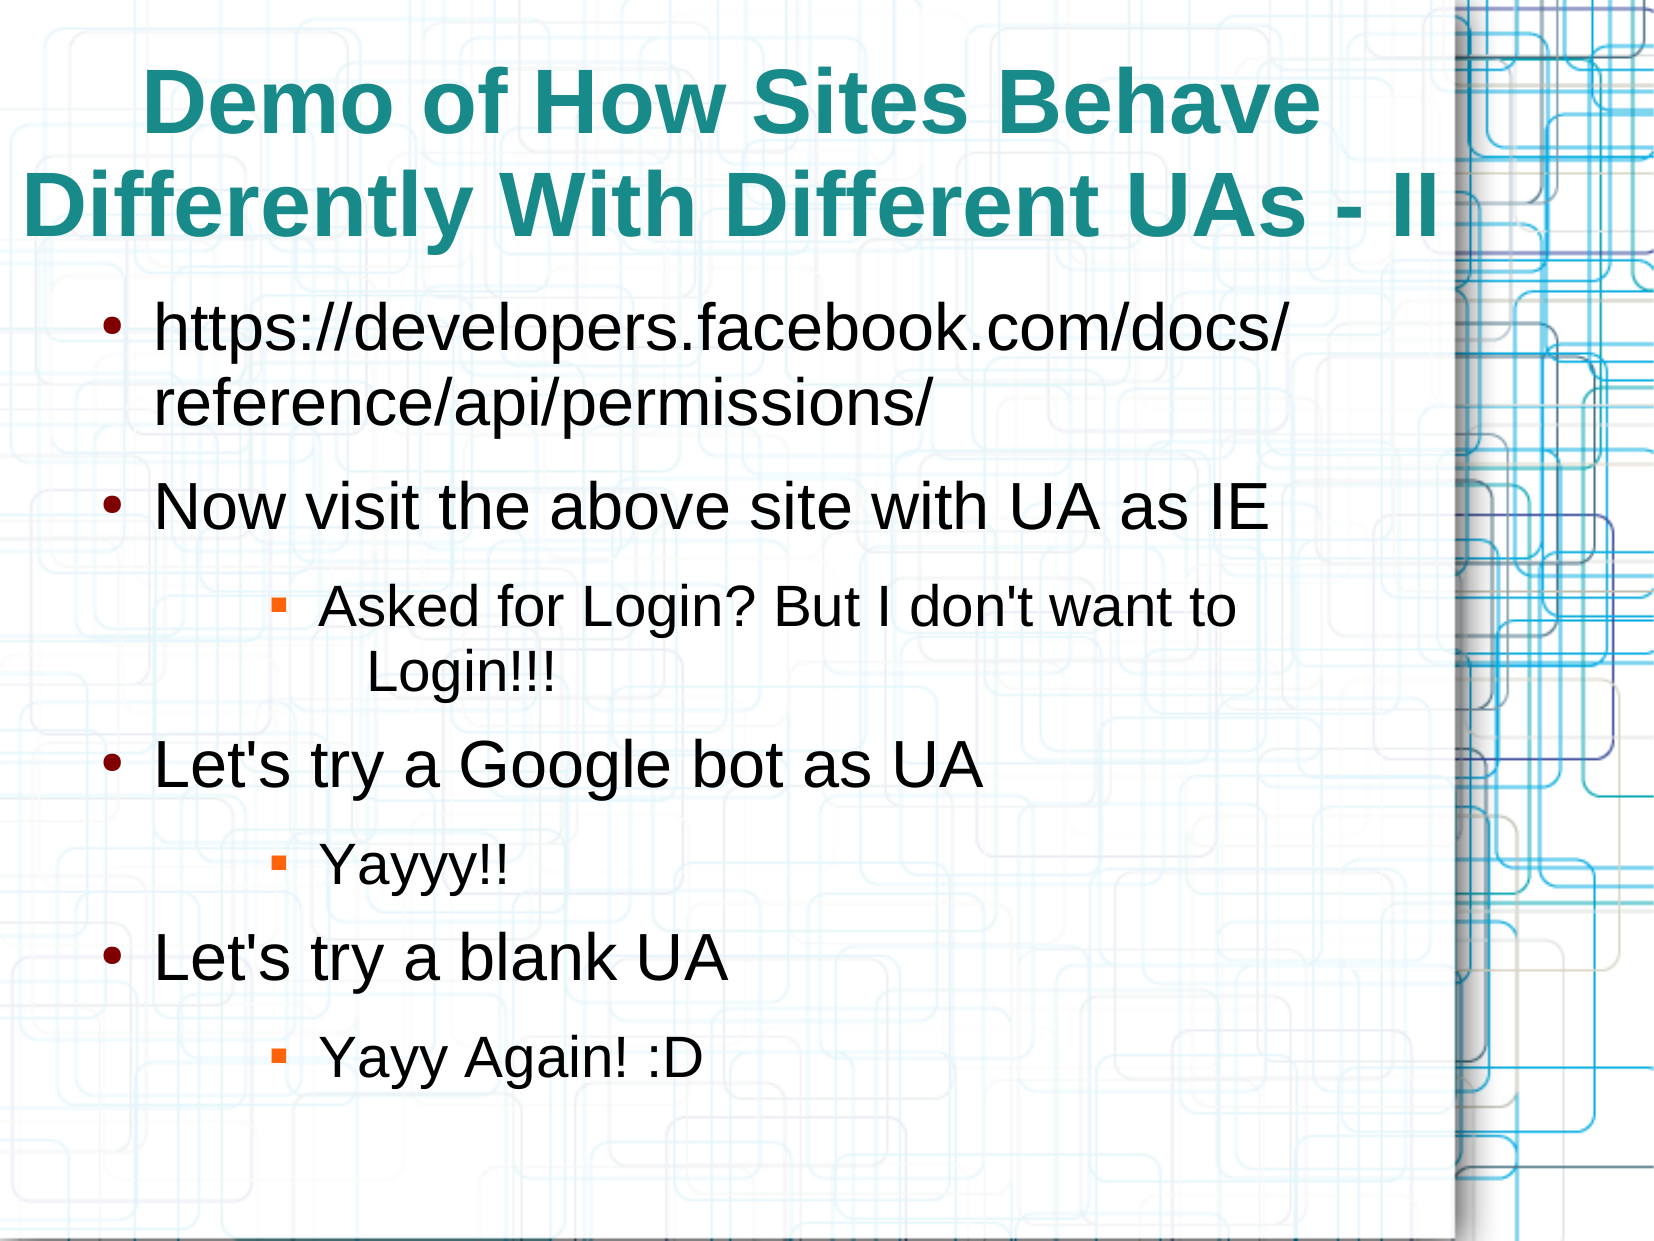

# Demo of How Sites Behave Differently With Different UAs - II
https://developers.facebook.com/docs/reference/api/permissions/
Now visit the above site with UA as IE
Asked for Login? But I don't want to Login!!!
Let's try a Google bot as UA
Yayyy!!
Let's try a blank UA
Yayy Again! :D